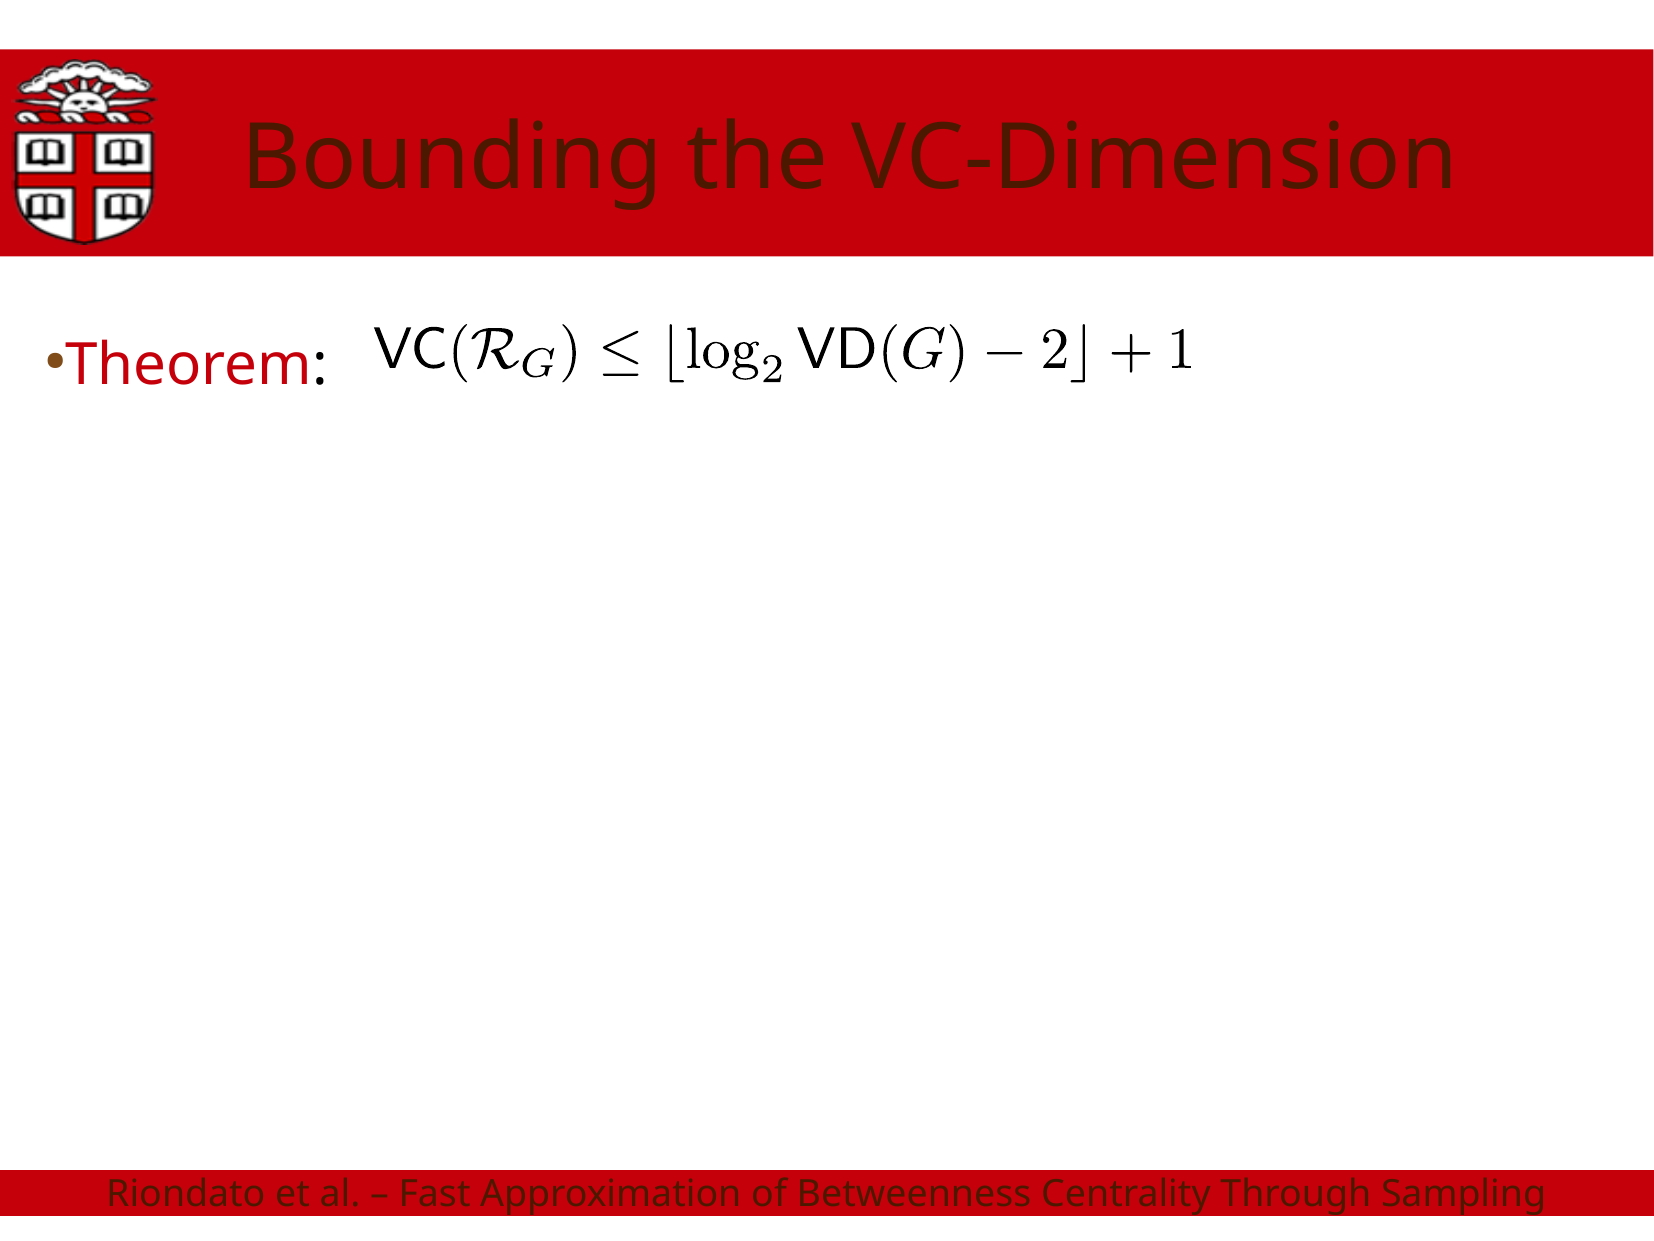

# Bounding the VC-Dimension
Theorem:
Riondato et al. – Fast Approximation of Betweenness Centrality Through Sampling